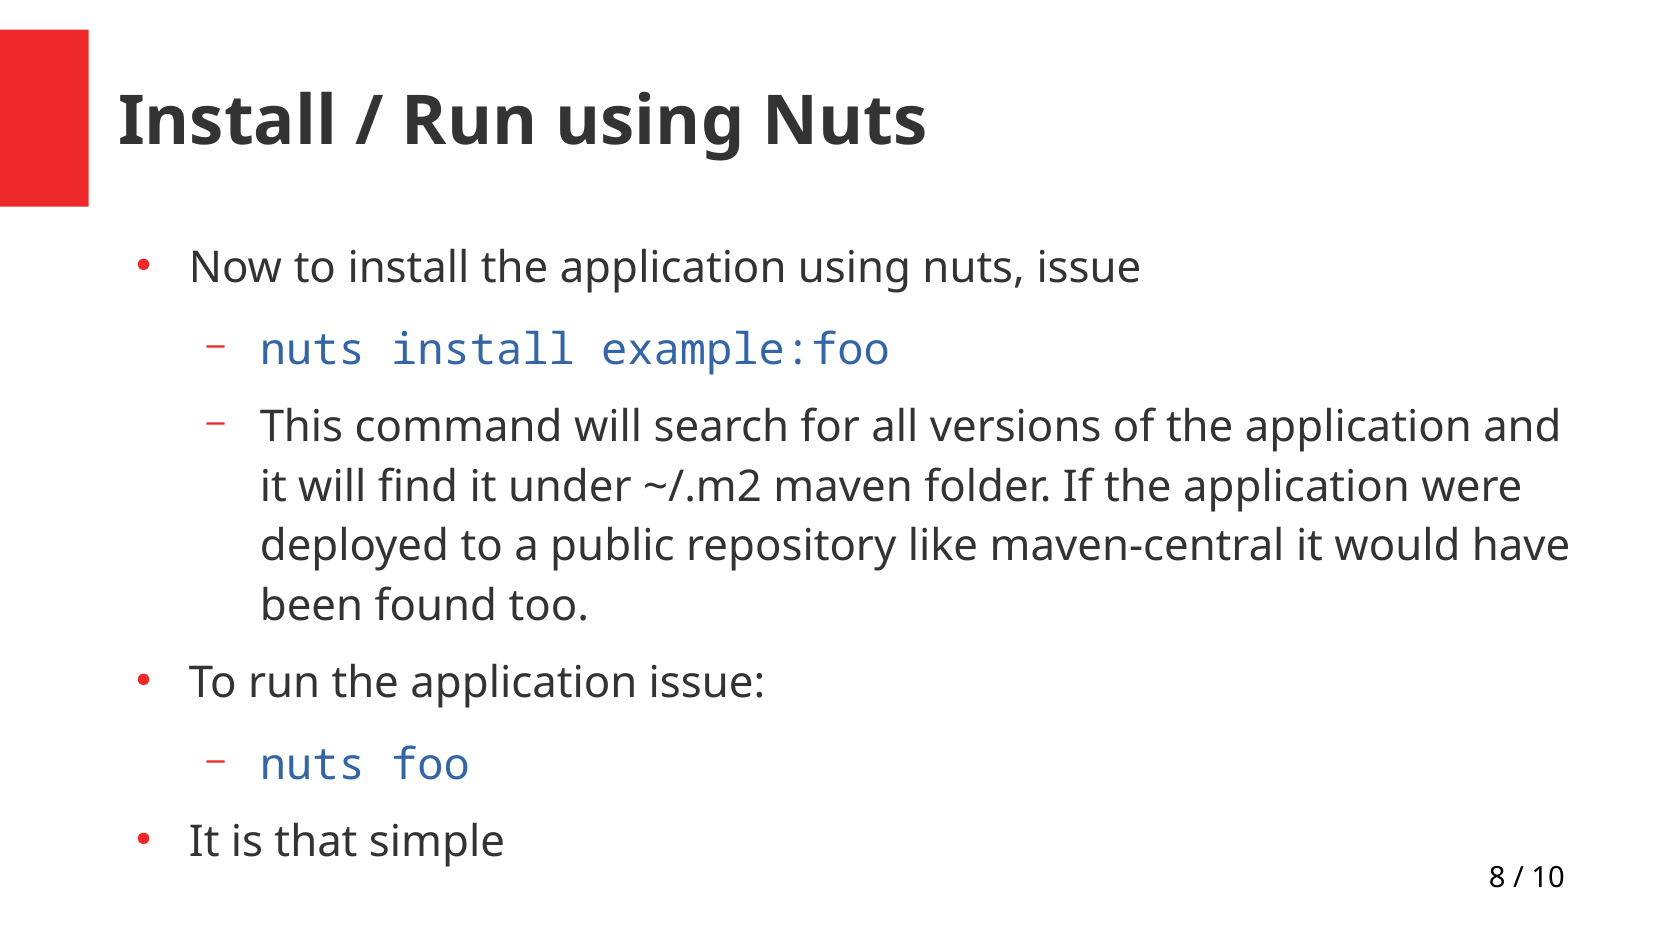

# Install / Run using Nuts
Now to install the application using nuts, issue
nuts install example:foo
This command will search for all versions of the application and it will find it under ~/.m2 maven folder. If the application were deployed to a public repository like maven-central it would have been found too.
To run the application issue:
nuts foo
It is that simple
8